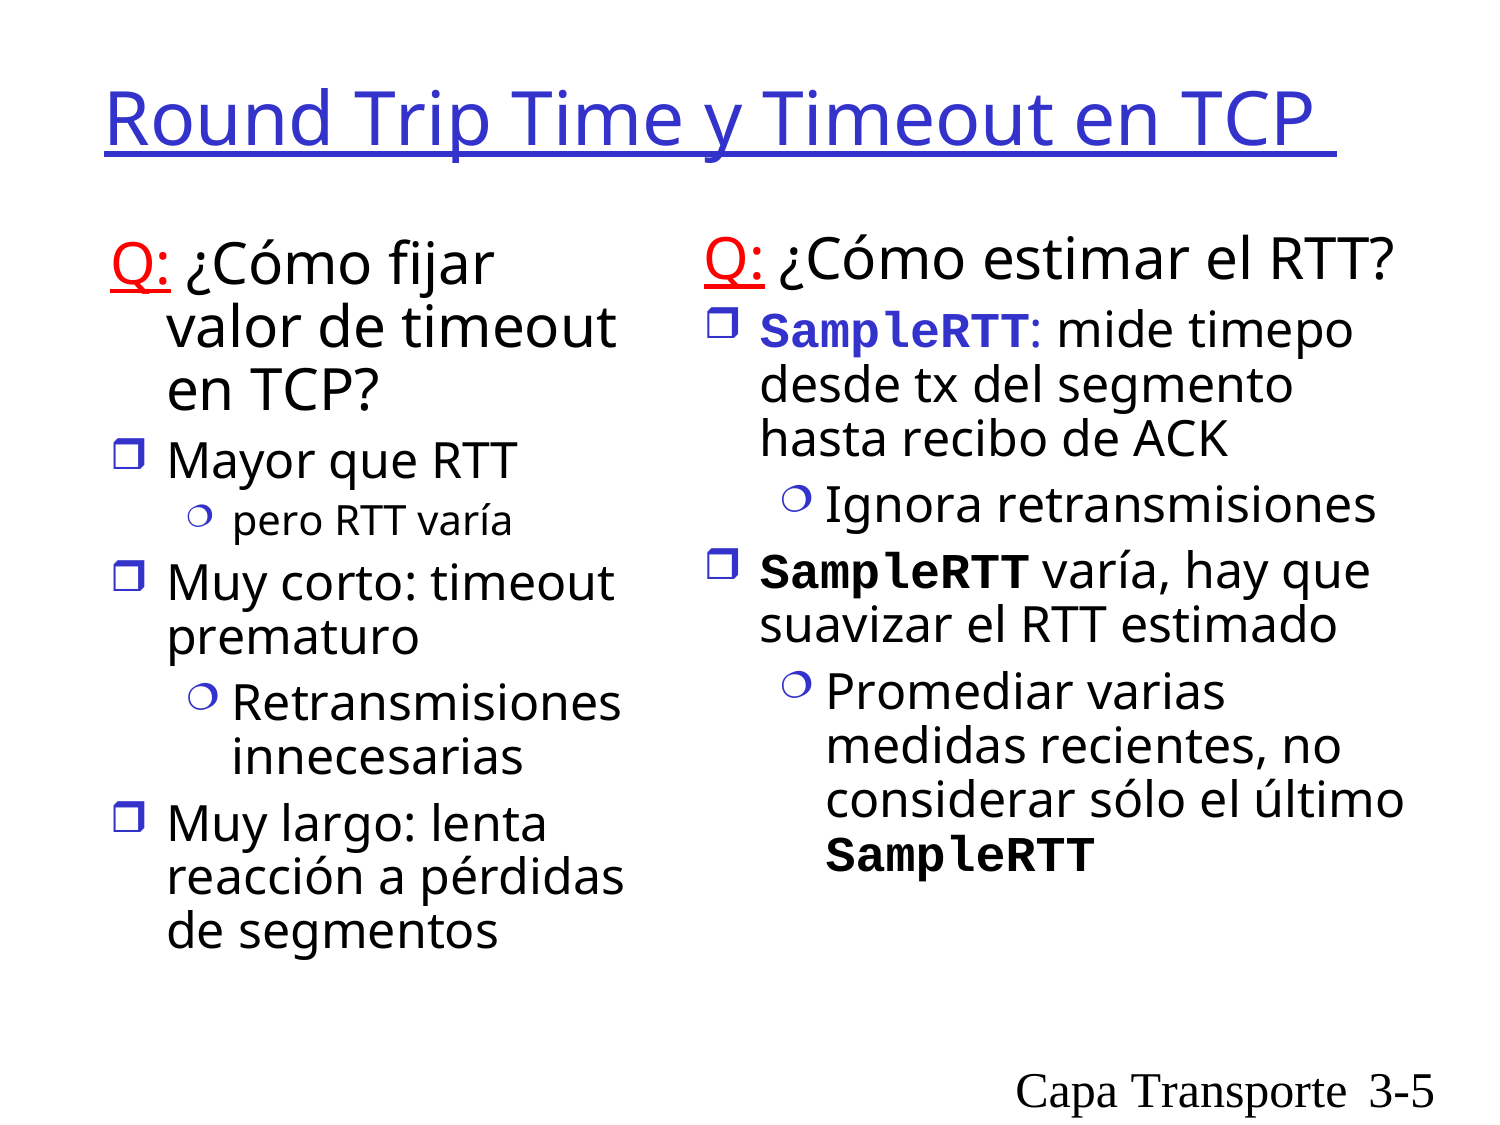

# Round Trip Time y Timeout en TCP
Q: ¿Cómo estimar el RTT?
SampleRTT: mide timepo desde tx del segmento hasta recibo de ACK
Ignora retransmisiones
SampleRTT varía, hay que suavizar el RTT estimado
Promediar varias medidas recientes, no considerar sólo el último SampleRTT
Q: ¿Cómo fijar valor de timeout en TCP?
Mayor que RTT
pero RTT varía
Muy corto: timeout prematuro
Retransmisiones innecesarias
Muy largo: lenta reacción a pérdidas de segmentos
5